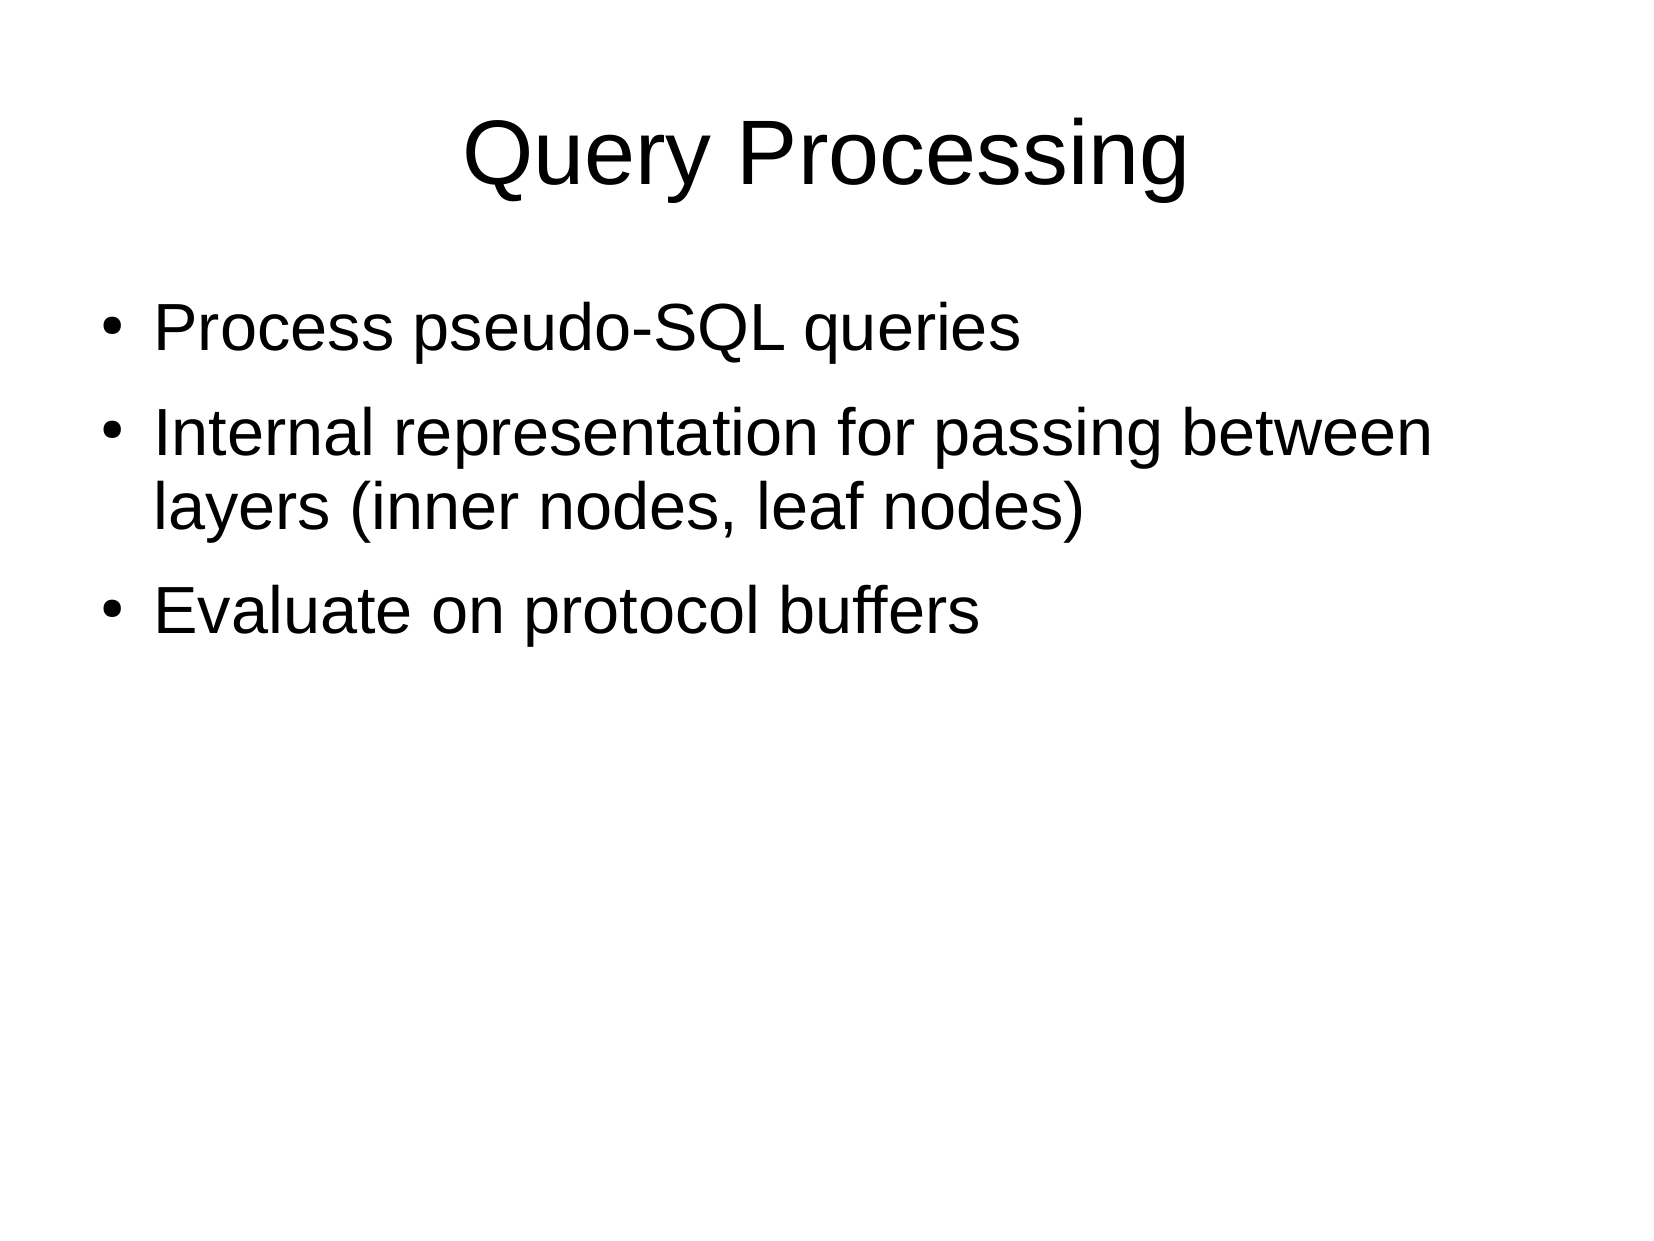

# Query Processing
Process pseudo-SQL queries
Internal representation for passing between layers (inner nodes, leaf nodes)
Evaluate on protocol buffers